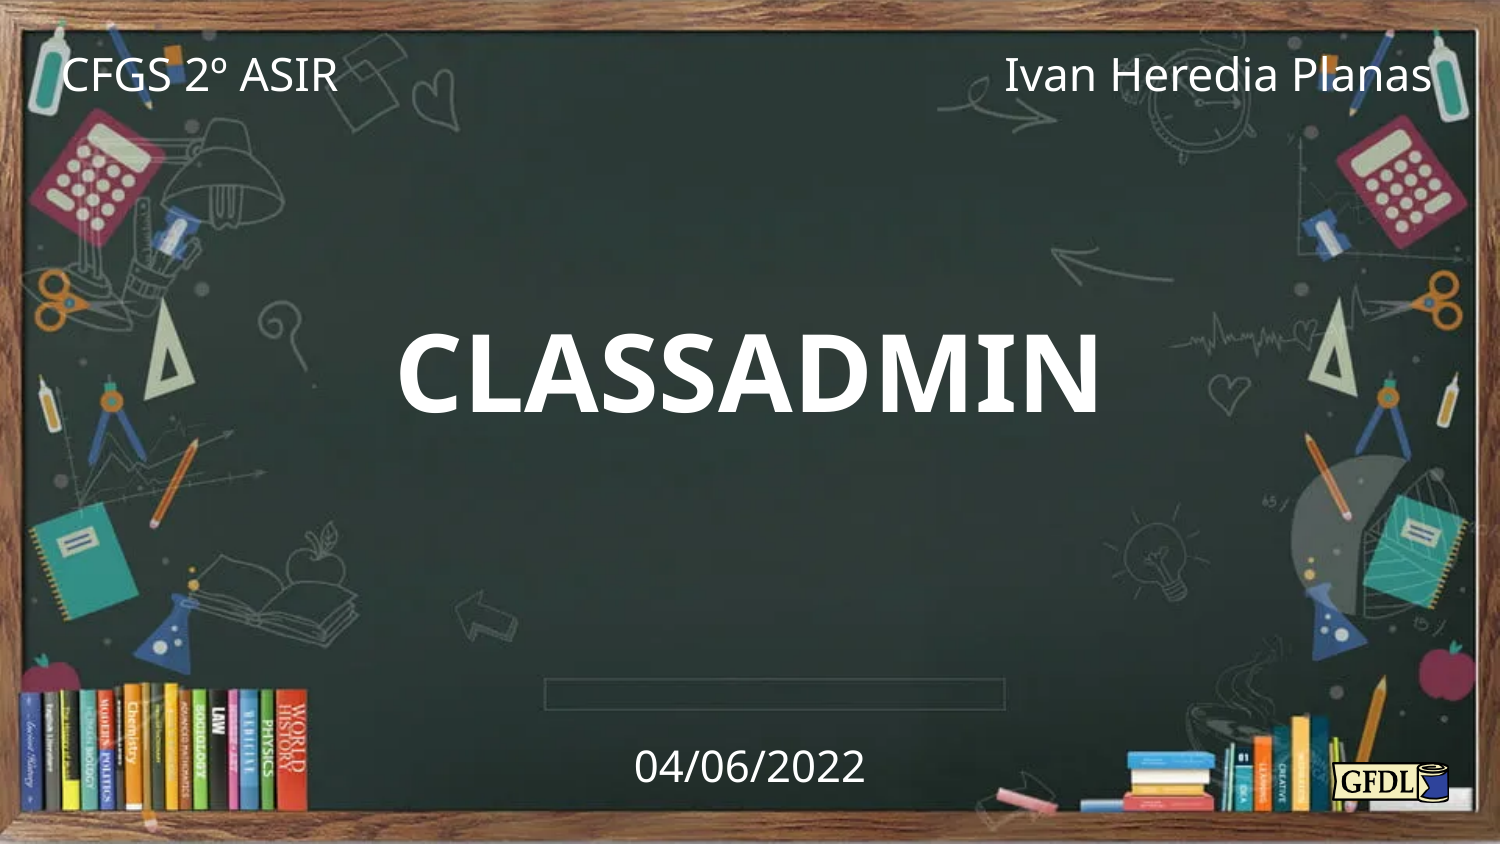

CFGS 2º ASIR
Ivan Heredia Planas
# CLASSADMIN
04/06/2022